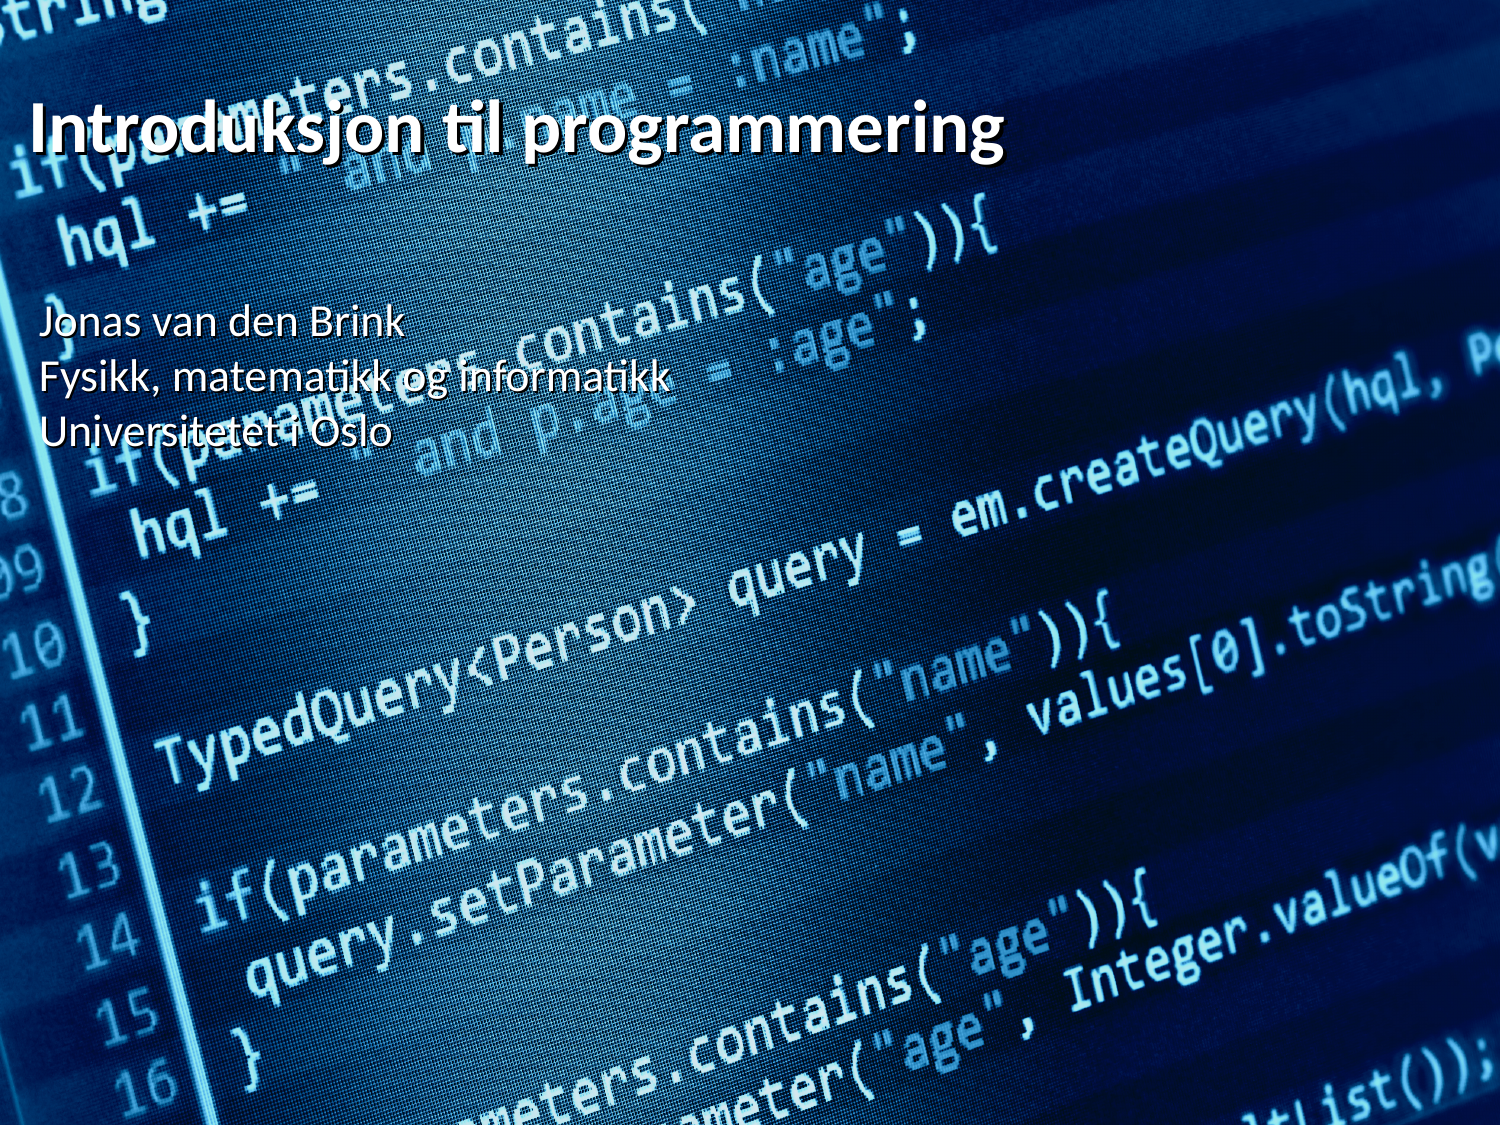

Introduksjon til programmering
Jonas van den Brink
Fysikk, matematikk og informatikk
Universitetet i Oslo
Jonas van den Brink